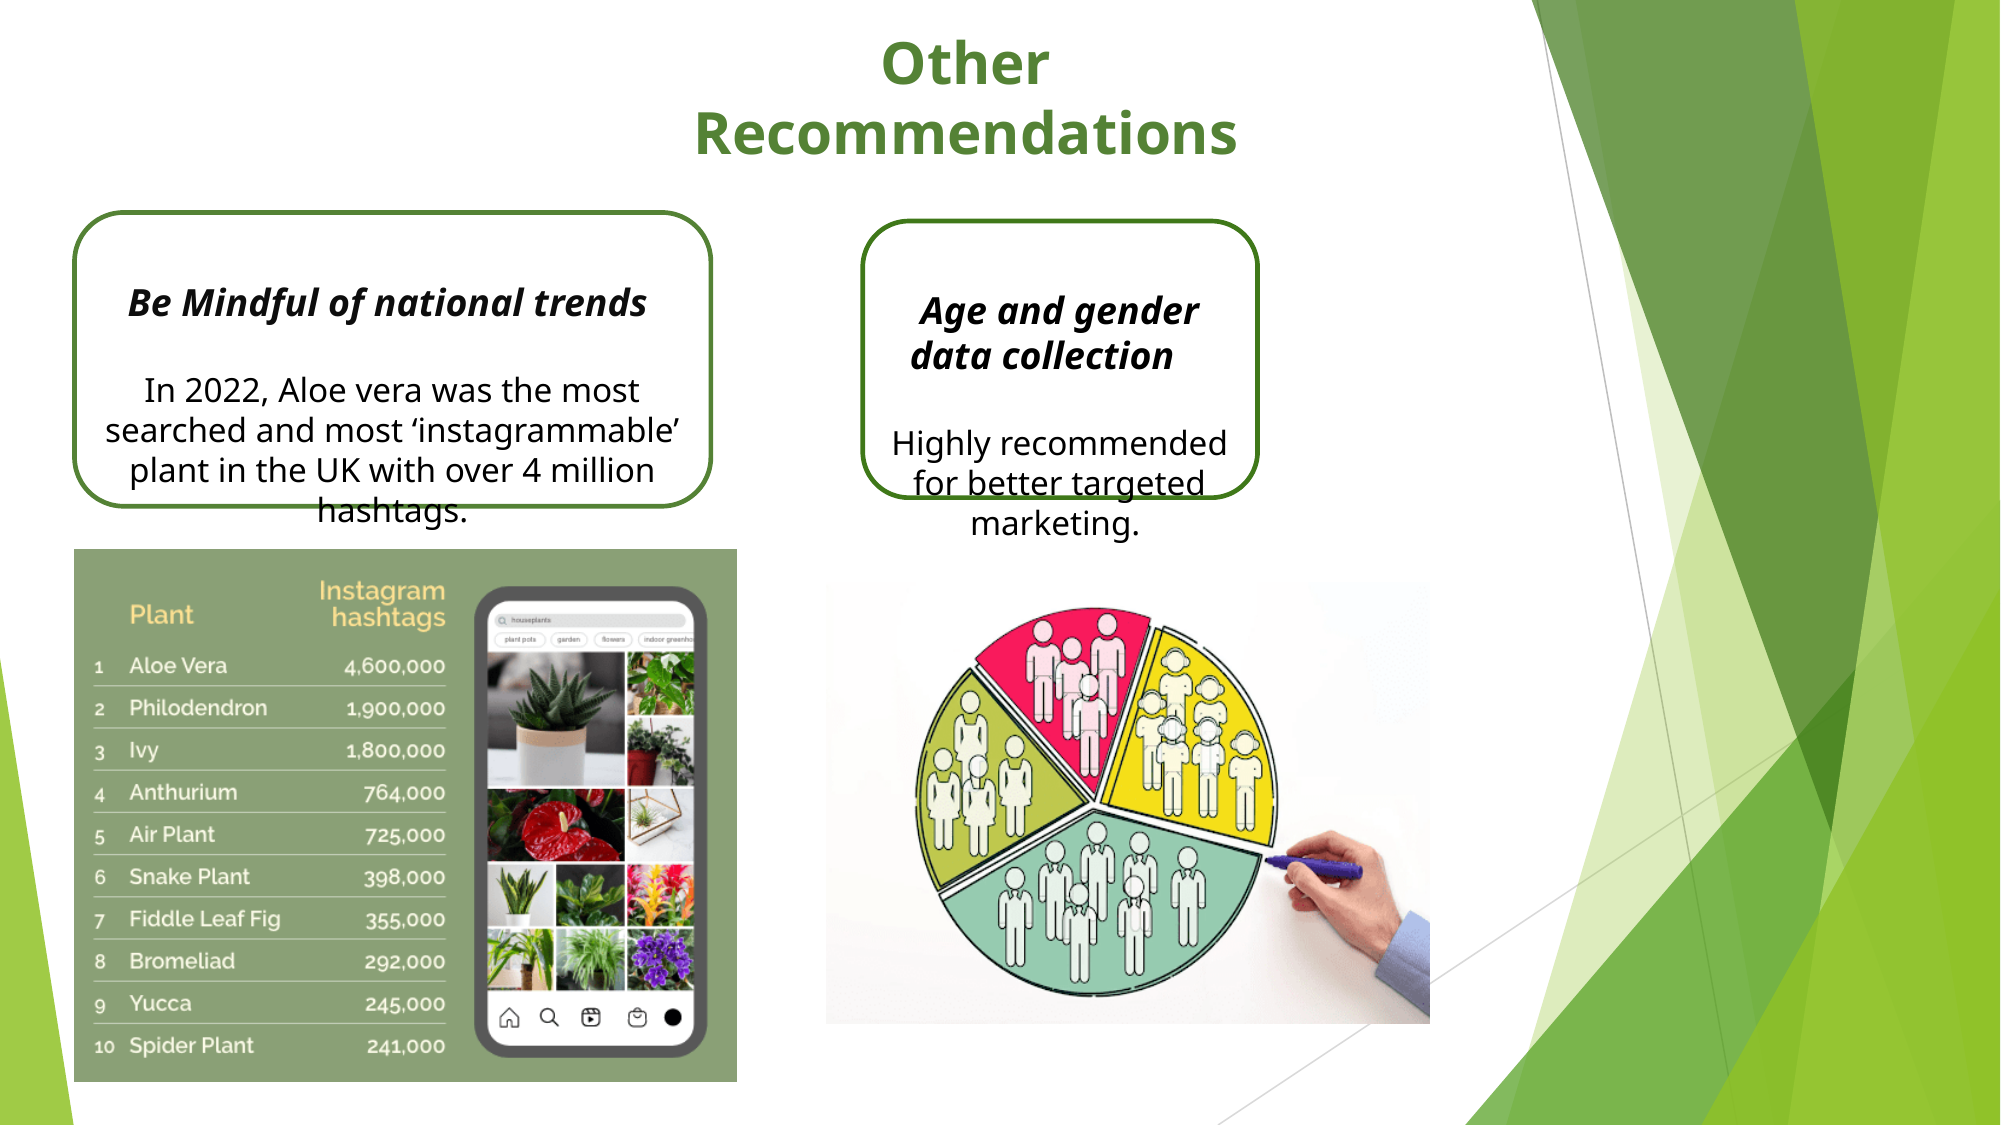

# Other Recommendations
Be Mindful of national trends
In 2022, Aloe vera was the most searched and most ‘instagrammable’ plant in the UK with over 4 million hashtags.
Age and gender data collection
Highly recommended for better targeted marketing.